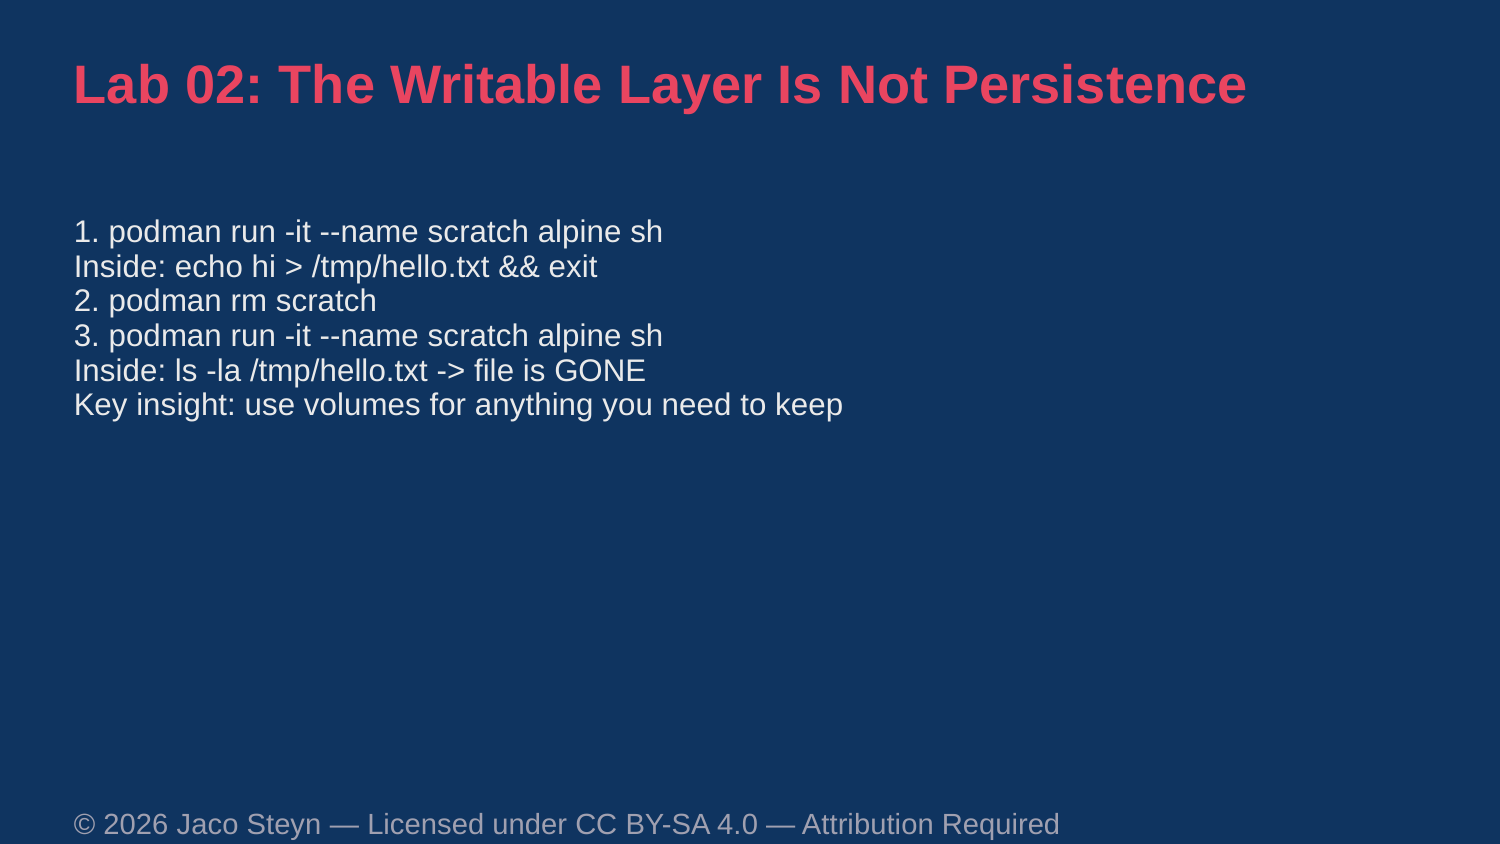

Lab 02: The Writable Layer Is Not Persistence
1. podman run -it --name scratch alpine sh
Inside: echo hi > /tmp/hello.txt && exit
2. podman rm scratch
3. podman run -it --name scratch alpine sh
Inside: ls -la /tmp/hello.txt -> file is GONE
Key insight: use volumes for anything you need to keep
© 2026 Jaco Steyn — Licensed under CC BY-SA 4.0 — Attribution Required